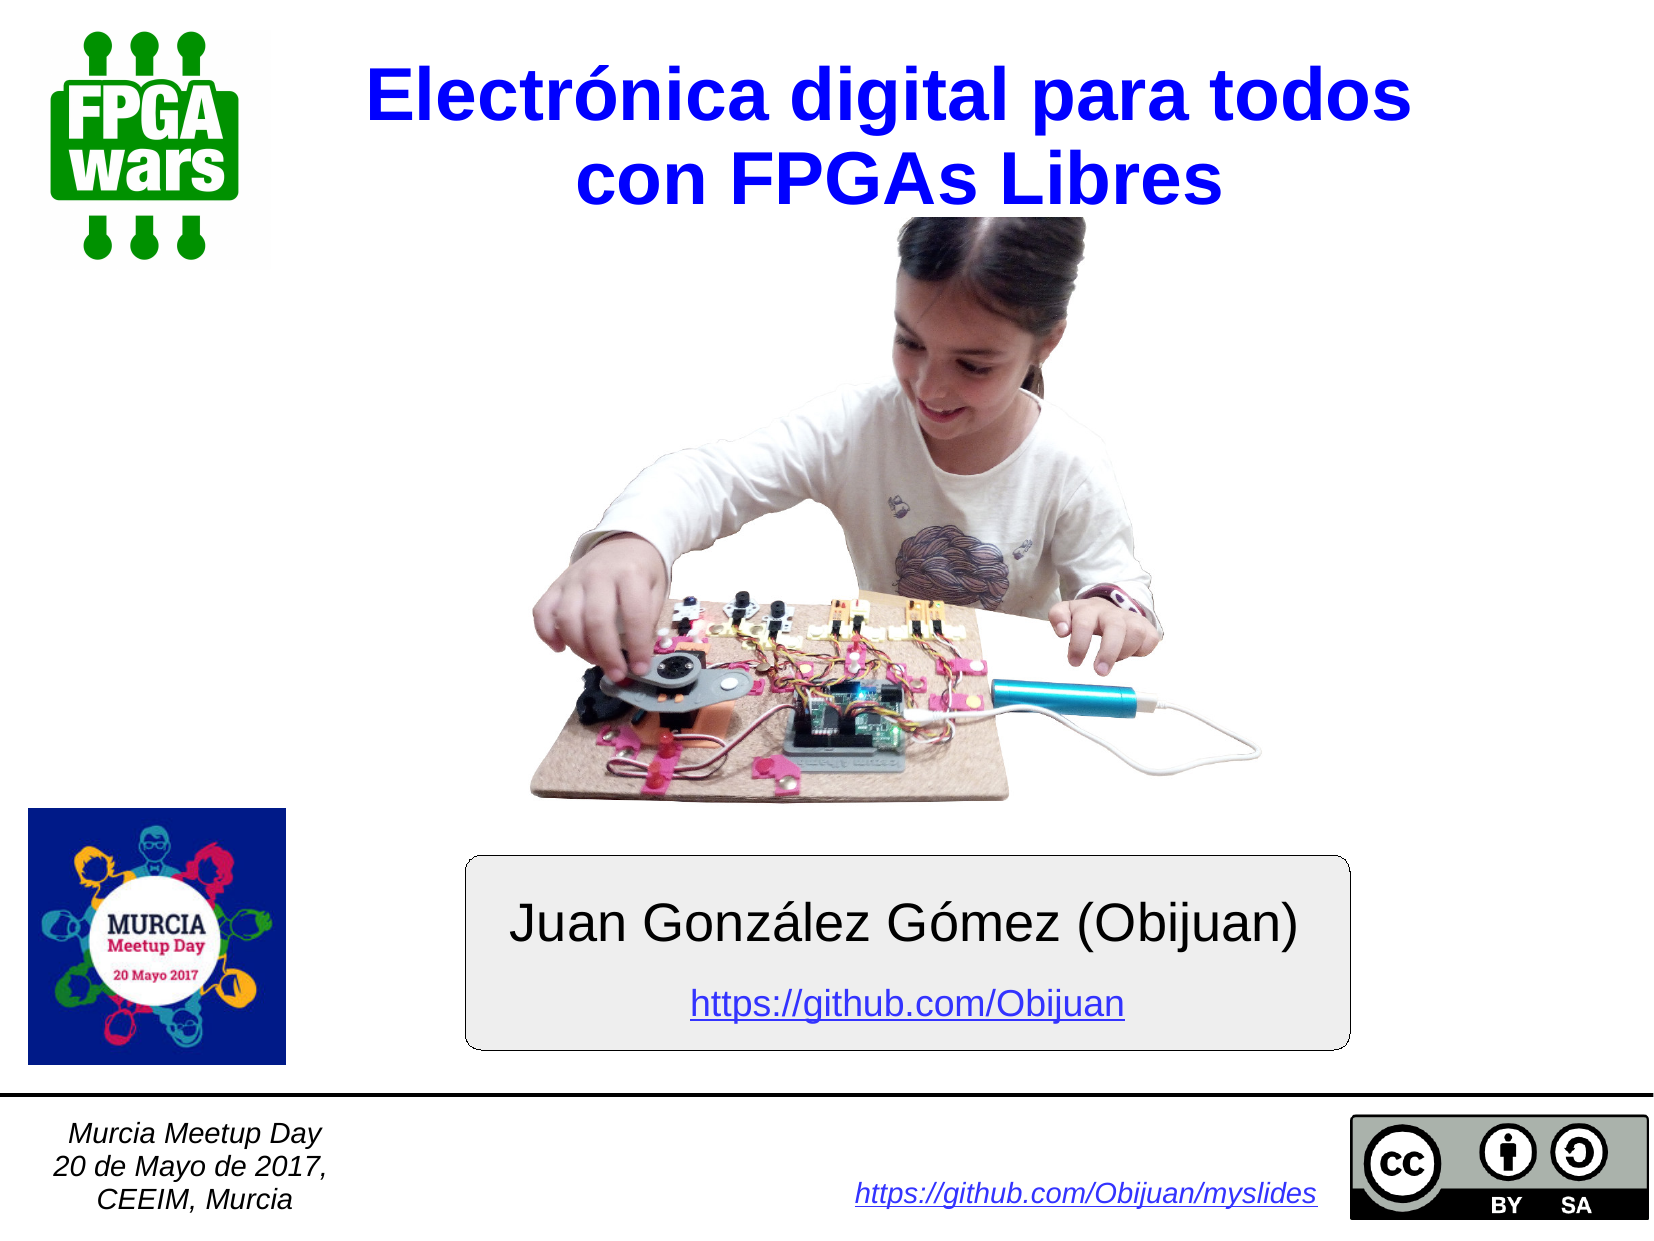

# Electrónica digital para todos con FPGAs Libres
Juan González Gómez (Obijuan)
https://github.com/Obijuan
Murcia Meetup Day
20 de Mayo de 2017,
CEEIM, Murcia
https://github.com/Obijuan/myslides